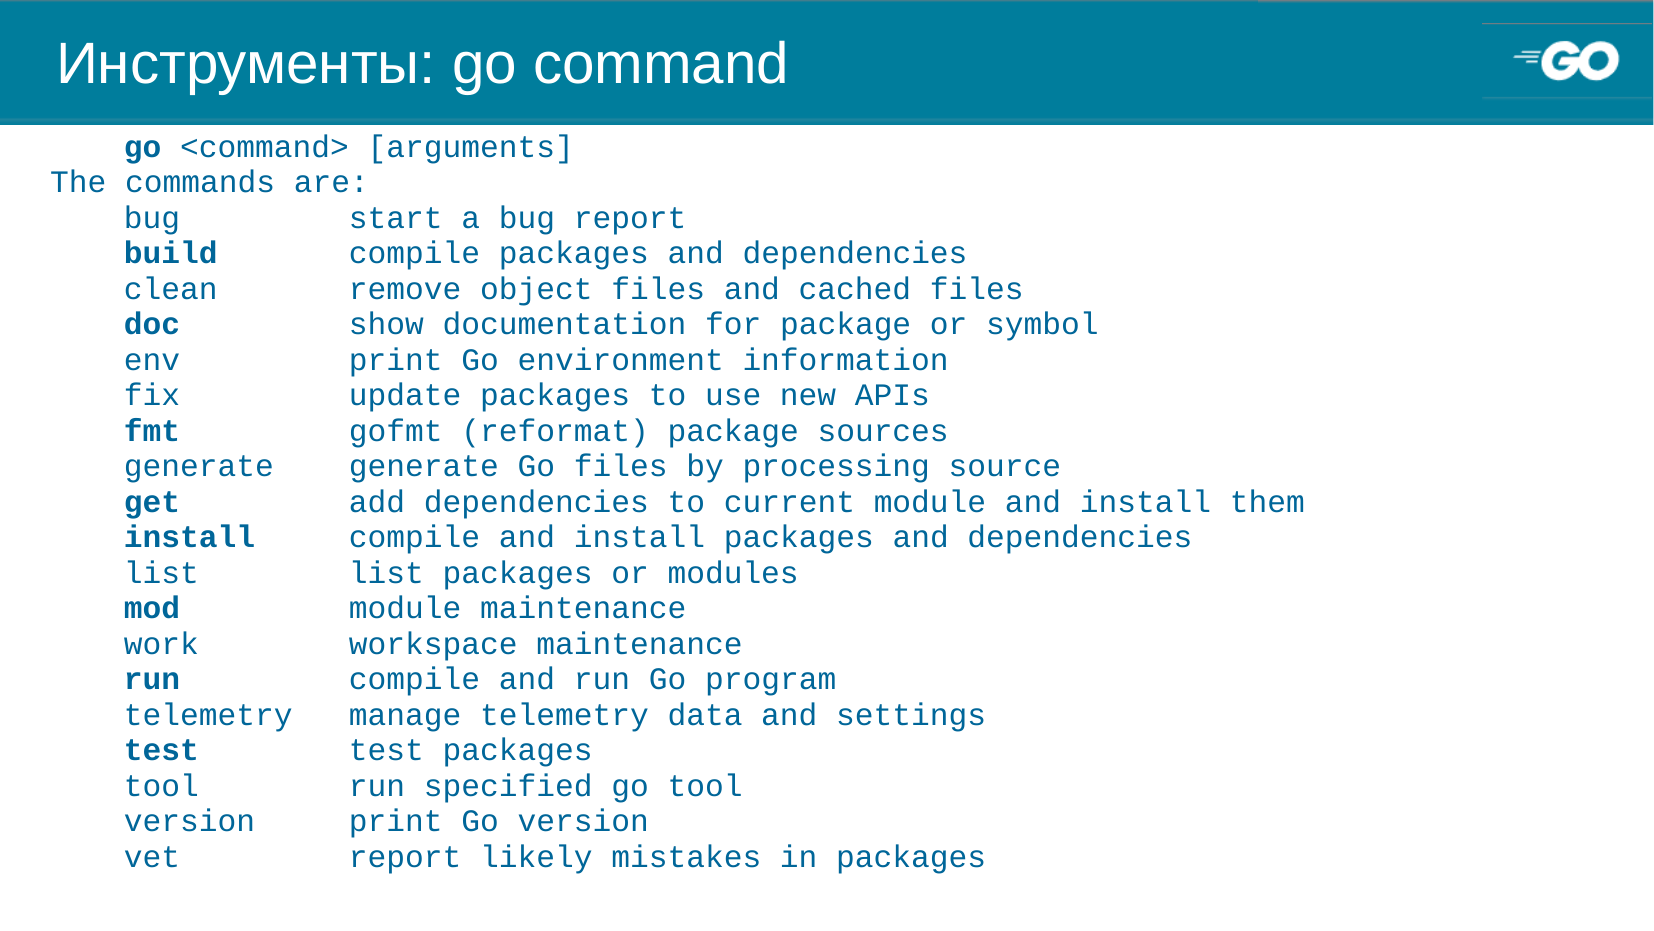

Инструменты: go command
	go <command> [arguments]
The commands are:
	bug start a bug report
	build compile packages and dependencies
	clean remove object files and cached files
	doc show documentation for package or symbol
	env print Go environment information
	fix update packages to use new APIs
	fmt gofmt (reformat) package sources
	generate generate Go files by processing source
	get add dependencies to current module and install them
	install compile and install packages and dependencies
	list list packages or modules
	mod module maintenance
	work workspace maintenance
	run compile and run Go program
	telemetry manage telemetry data and settings
	test test packages
	tool run specified go tool
	version print Go version
	vet report likely mistakes in packages